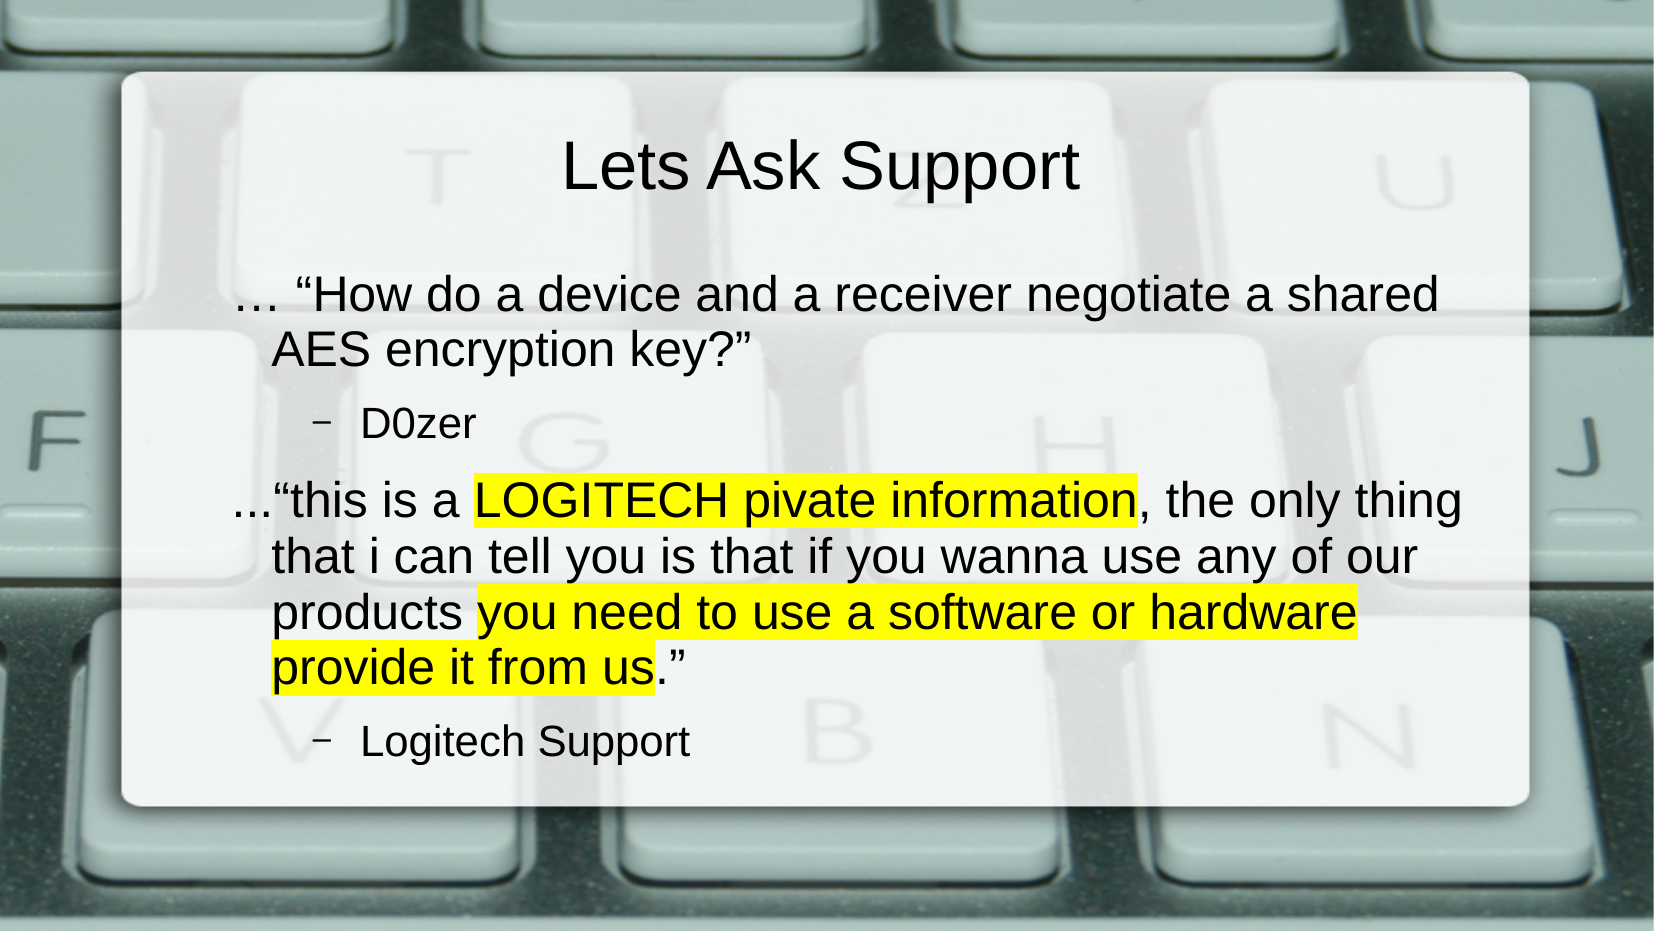

# Lets Ask Support
… “How do a device and a receiver negotiate a shared AES encryption key?”
D0zer
...“this is a LOGITECH pivate information, the only thing that i can tell you is that if you wanna use any of our products you need to use a software or hardware provide it from us.”
Logitech Support